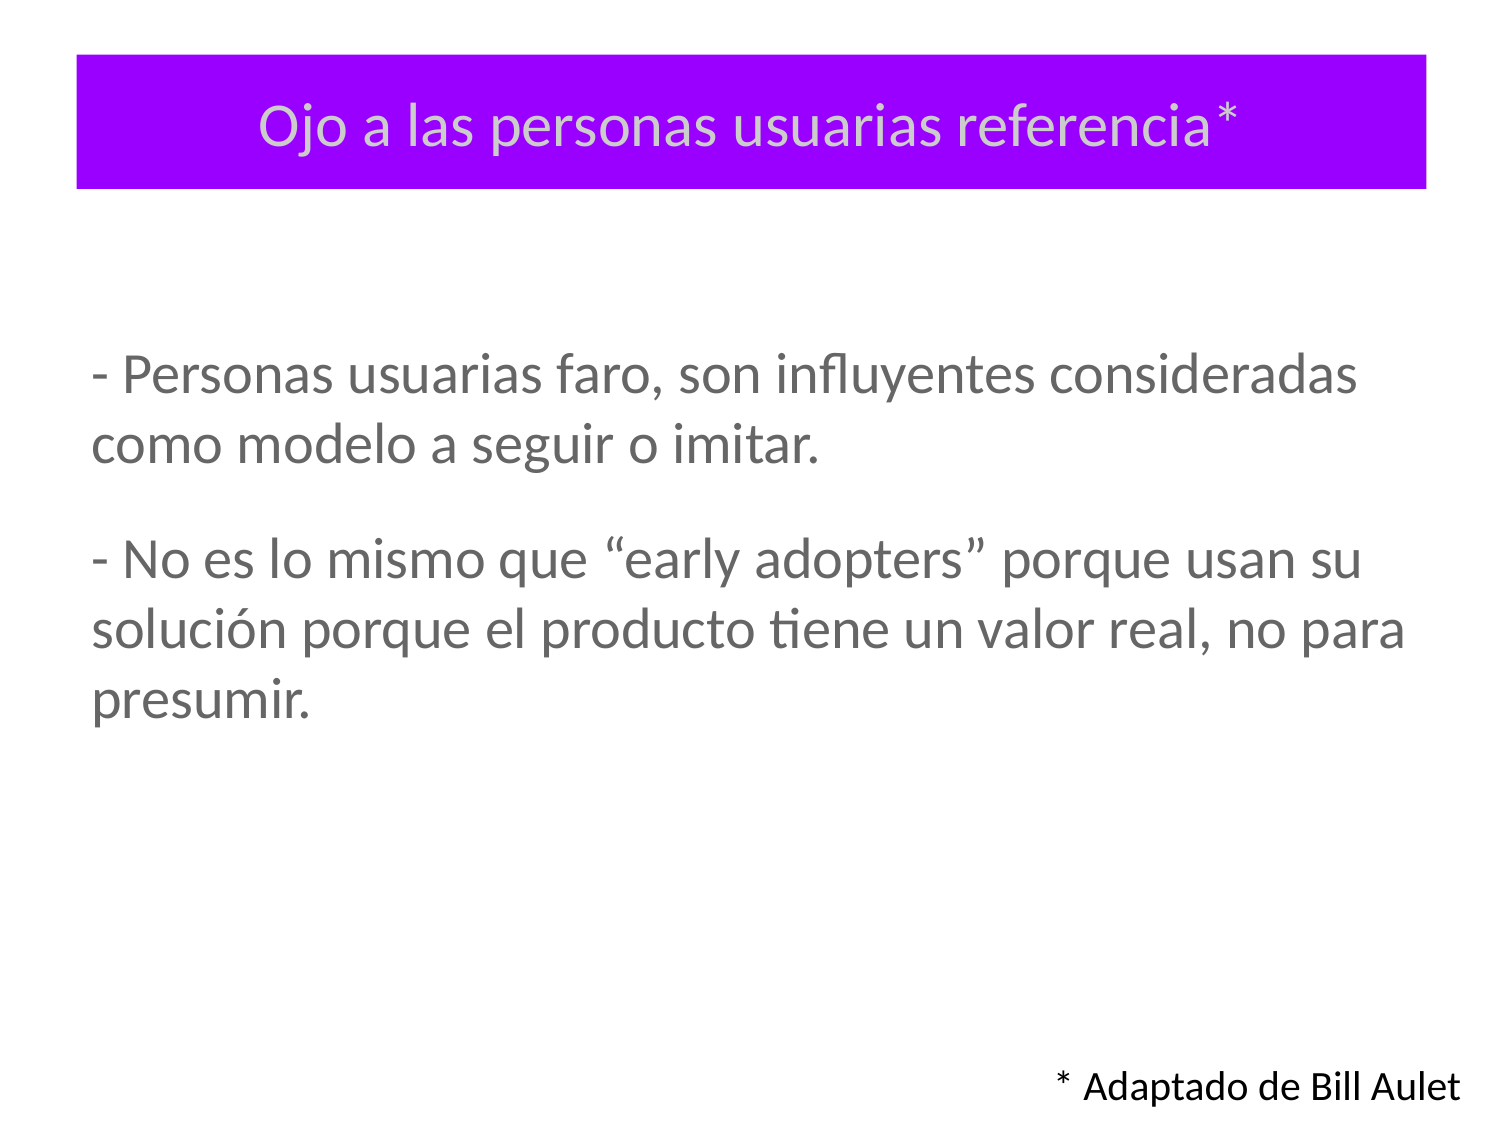

Ojo a las personas usuarias referencia*
- Personas usuarias faro, son influyentes consideradas como modelo a seguir o imitar.
- No es lo mismo que “early adopters” porque usan su solución porque el producto tiene un valor real, no para presumir.
* Adaptado de Bill Aulet